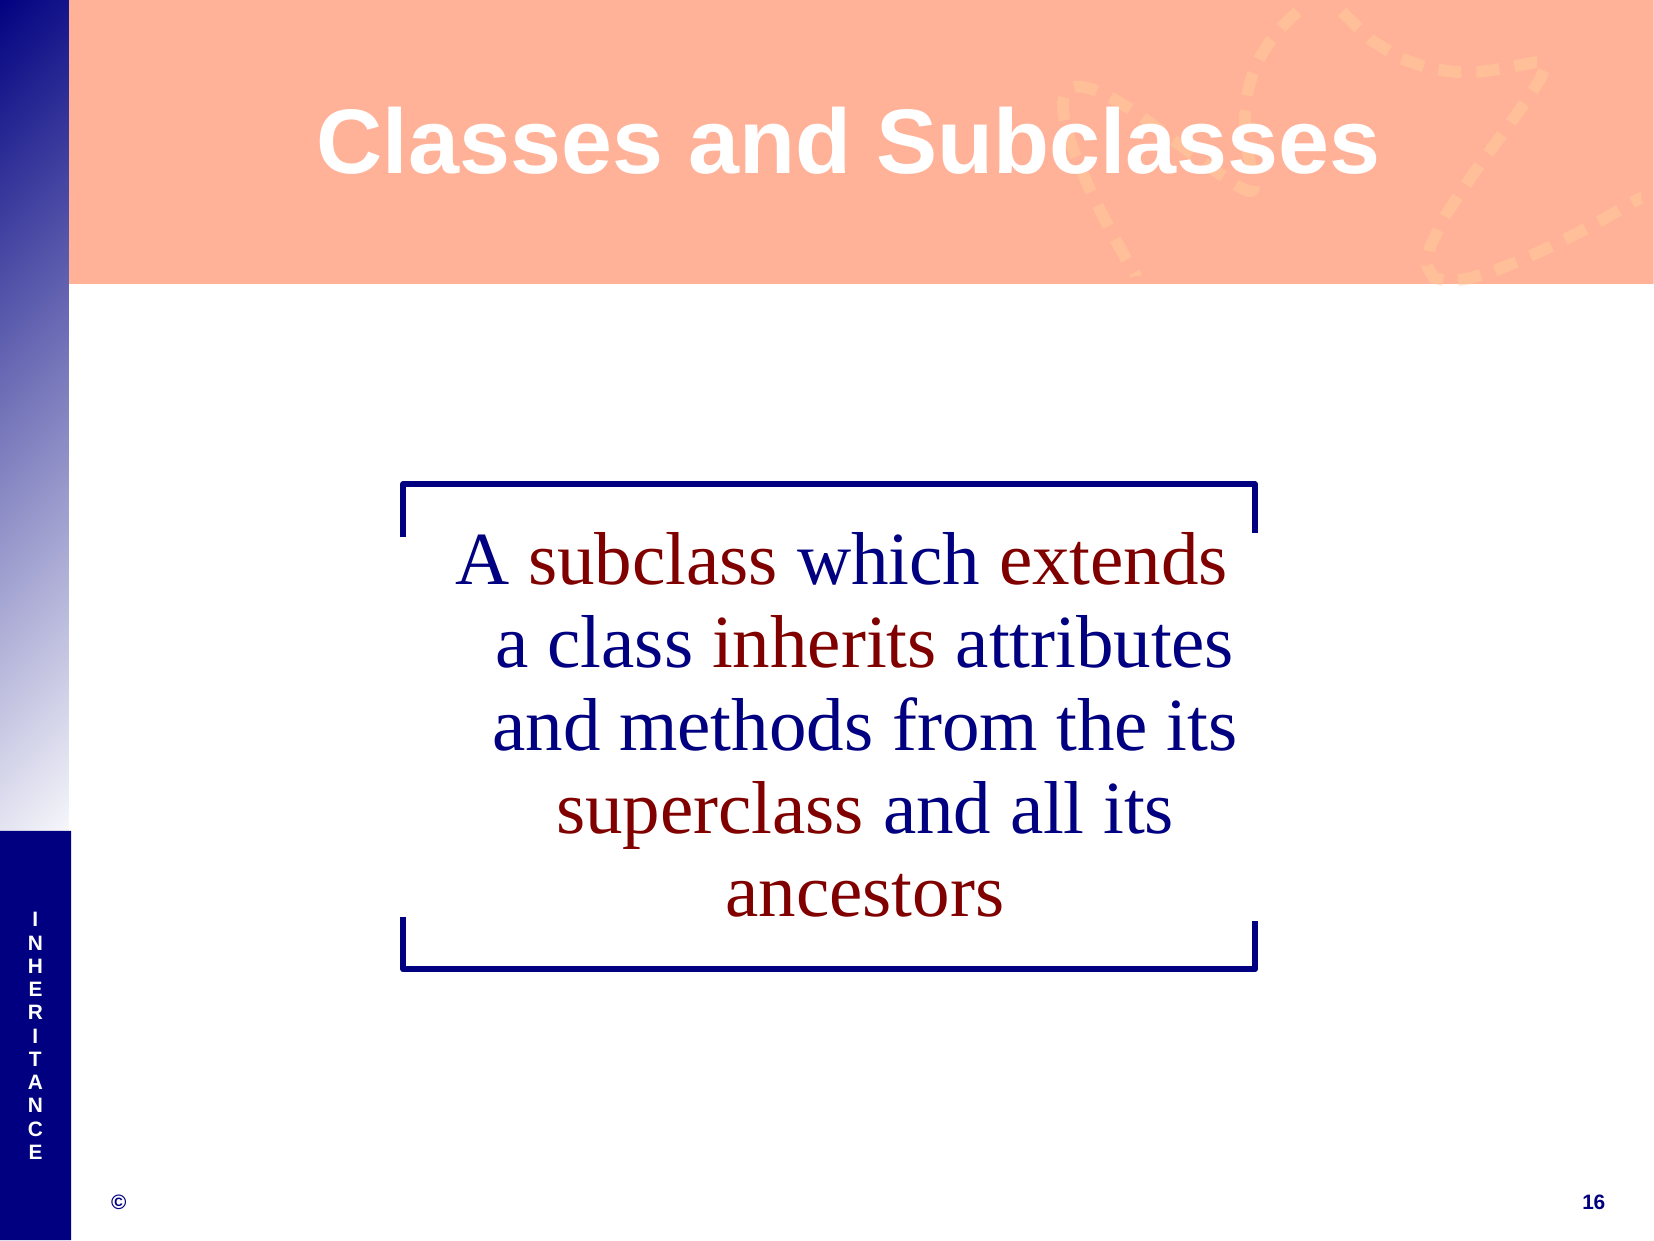

# Classes and Subclasses
A subclass which extends a class inherits attributes and methods from the its superclass and all its ancestors
I
N
H
E
R
 I
T
A
N
C
E